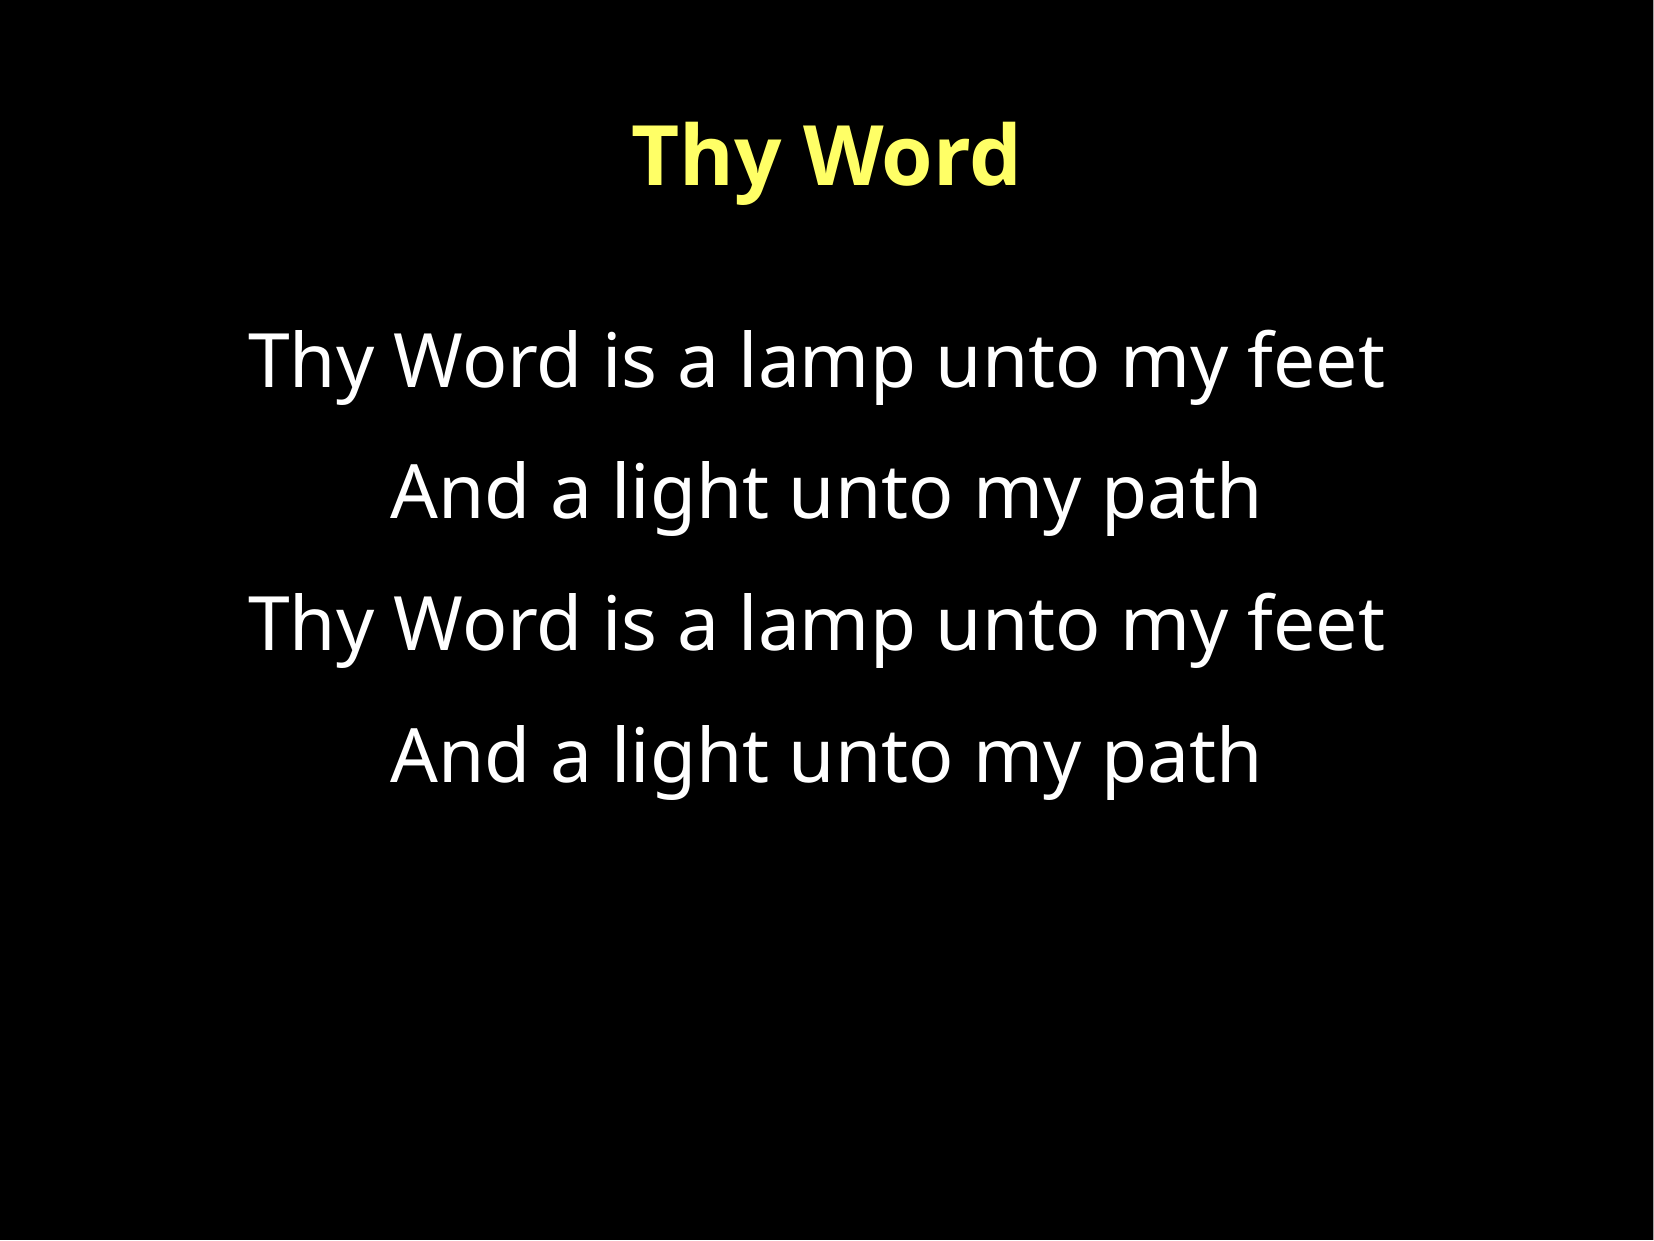

# Thy Word
Thy Word is a lamp unto my feet
And a light unto my path
Thy Word is a lamp unto my feet
And a light unto my path